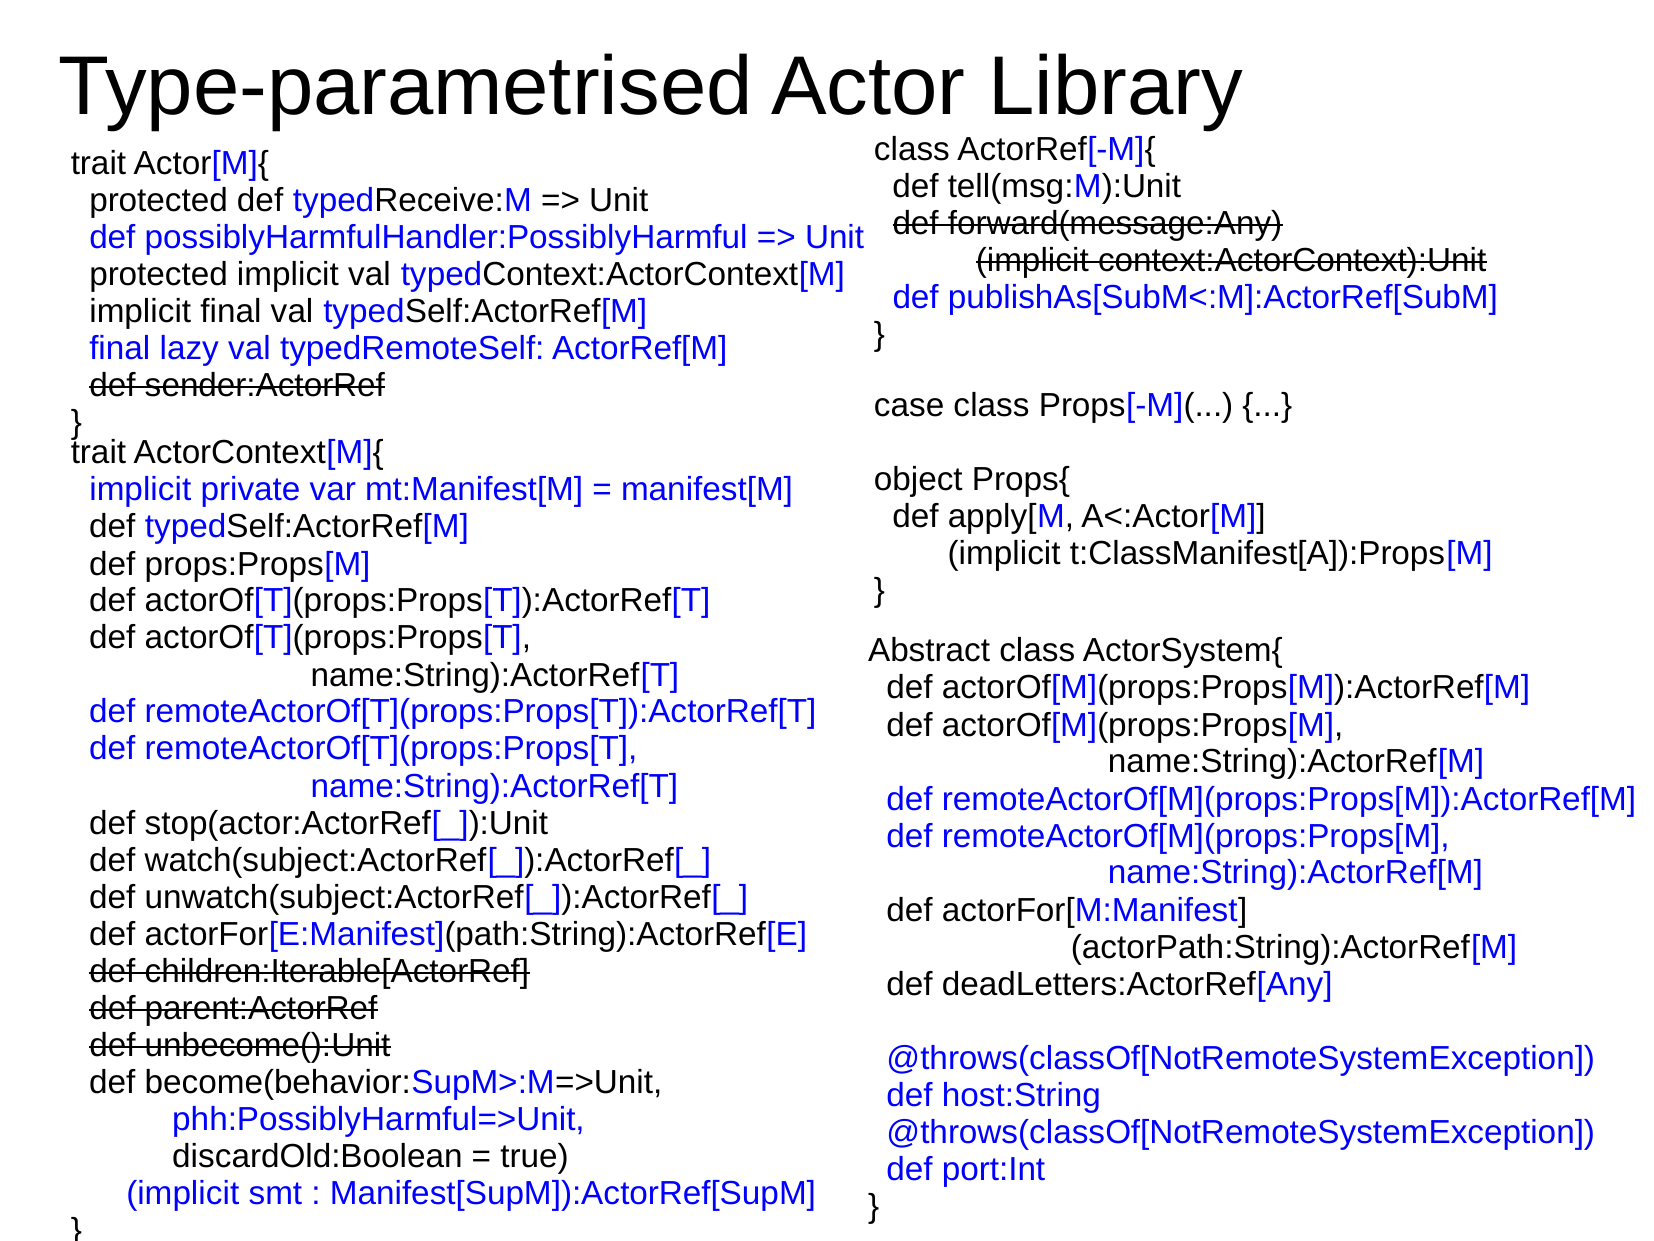

Type-parametrised Actor Library
class ActorRef[-M]{
 def tell(msg:M):Unit
 def forward(message:Any)
 (implicit context:ActorContext):Unit
 def publishAs[SubM<:M]:ActorRef[SubM]
}
# trait Actor[M]{ protected def typedReceive:M => Unit def possiblyHarmfulHandler:PossiblyHarmful => Unit protected implicit val typedContext:ActorContext[M] implicit final val typedSelf:ActorRef[M] final lazy val typedRemoteSelf: ActorRef[M] def sender:ActorRef }
case class Props[-M](...) {...}
object Props{
 def apply[M, A<:Actor[M]]
 (implicit t:ClassManifest[A]):Props[M]
}
trait ActorContext[M]{
 implicit private var mt:Manifest[M] = manifest[M]
 def typedSelf:ActorRef[M]
 def props:Props[M]
 def actorOf[T](props:Props[T]):ActorRef[T]
 def actorOf[T](props:Props[T],
 name:String):ActorRef[T]
 def remoteActorOf[T](props:Props[T]):ActorRef[T]
 def remoteActorOf[T](props:Props[T],
 name:String):ActorRef[T]
 def stop(actor:ActorRef[_]):Unit
 def watch(subject:ActorRef[_]):ActorRef[_]
 def unwatch(subject:ActorRef[_]):ActorRef[_]
 def actorFor[E:Manifest](path:String):ActorRef[E]
 def children:Iterable[ActorRef]
 def parent:ActorRef
 def unbecome():Unit
 def become(behavior:SupM>:M=>Unit,
 phh:PossiblyHarmful=>Unit,
 discardOld:Boolean = true)
 (implicit smt : Manifest[SupM]):ActorRef[SupM]
}
Abstract class ActorSystem{
 def actorOf[M](props:Props[M]):ActorRef[M]
 def actorOf[M](props:Props[M],
 name:String):ActorRef[M]
 def remoteActorOf[M](props:Props[M]):ActorRef[M]
 def remoteActorOf[M](props:Props[M],
 name:String):ActorRef[M]
 def actorFor[M:Manifest]
 (actorPath:String):ActorRef[M]
 def deadLetters:ActorRef[Any]
 @throws(classOf[NotRemoteSystemException])
 def host:String
 @throws(classOf[NotRemoteSystemException])
 def port:Int
}